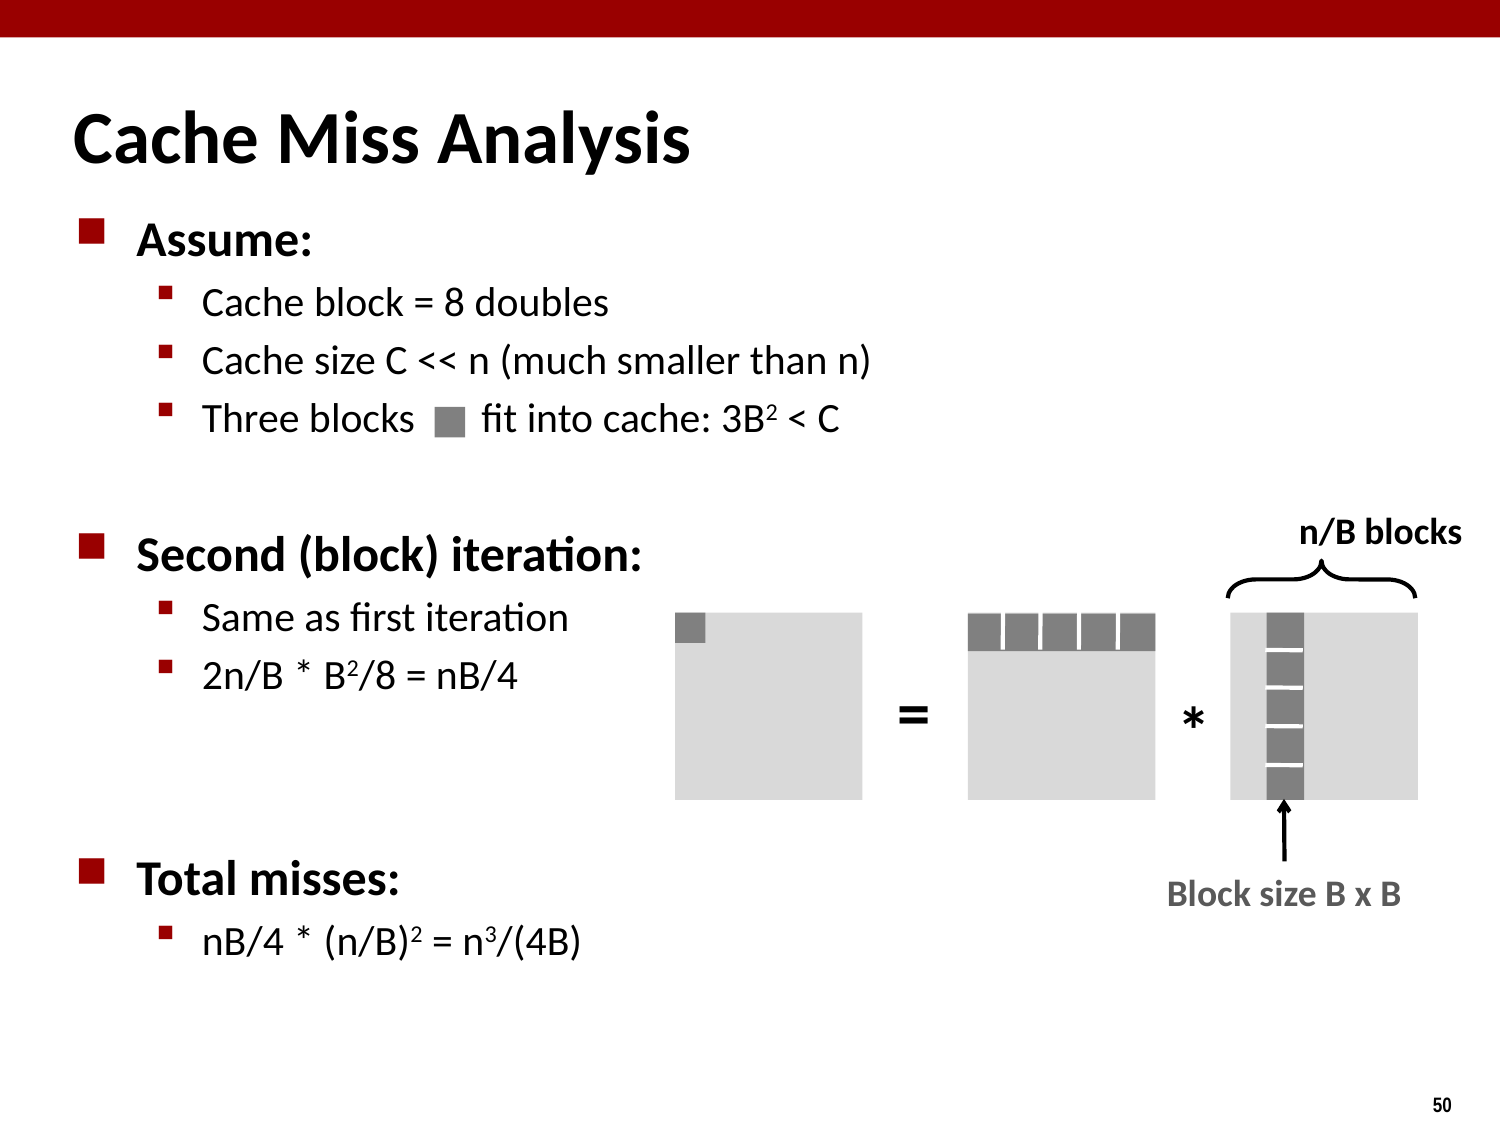

# Cache Miss Analysis
Assume:
Cache block = 8 doubles
Cache size C << n (much smaller than n)
Three blocks fit into cache: 3B2 < C
Second (block) iteration:
Same as first iteration
2n/B * B2/8 = nB/4
Total misses:
nB/4 * (n/B)2 = n3/(4B)
n/B blocks
=
*
Block size B x B